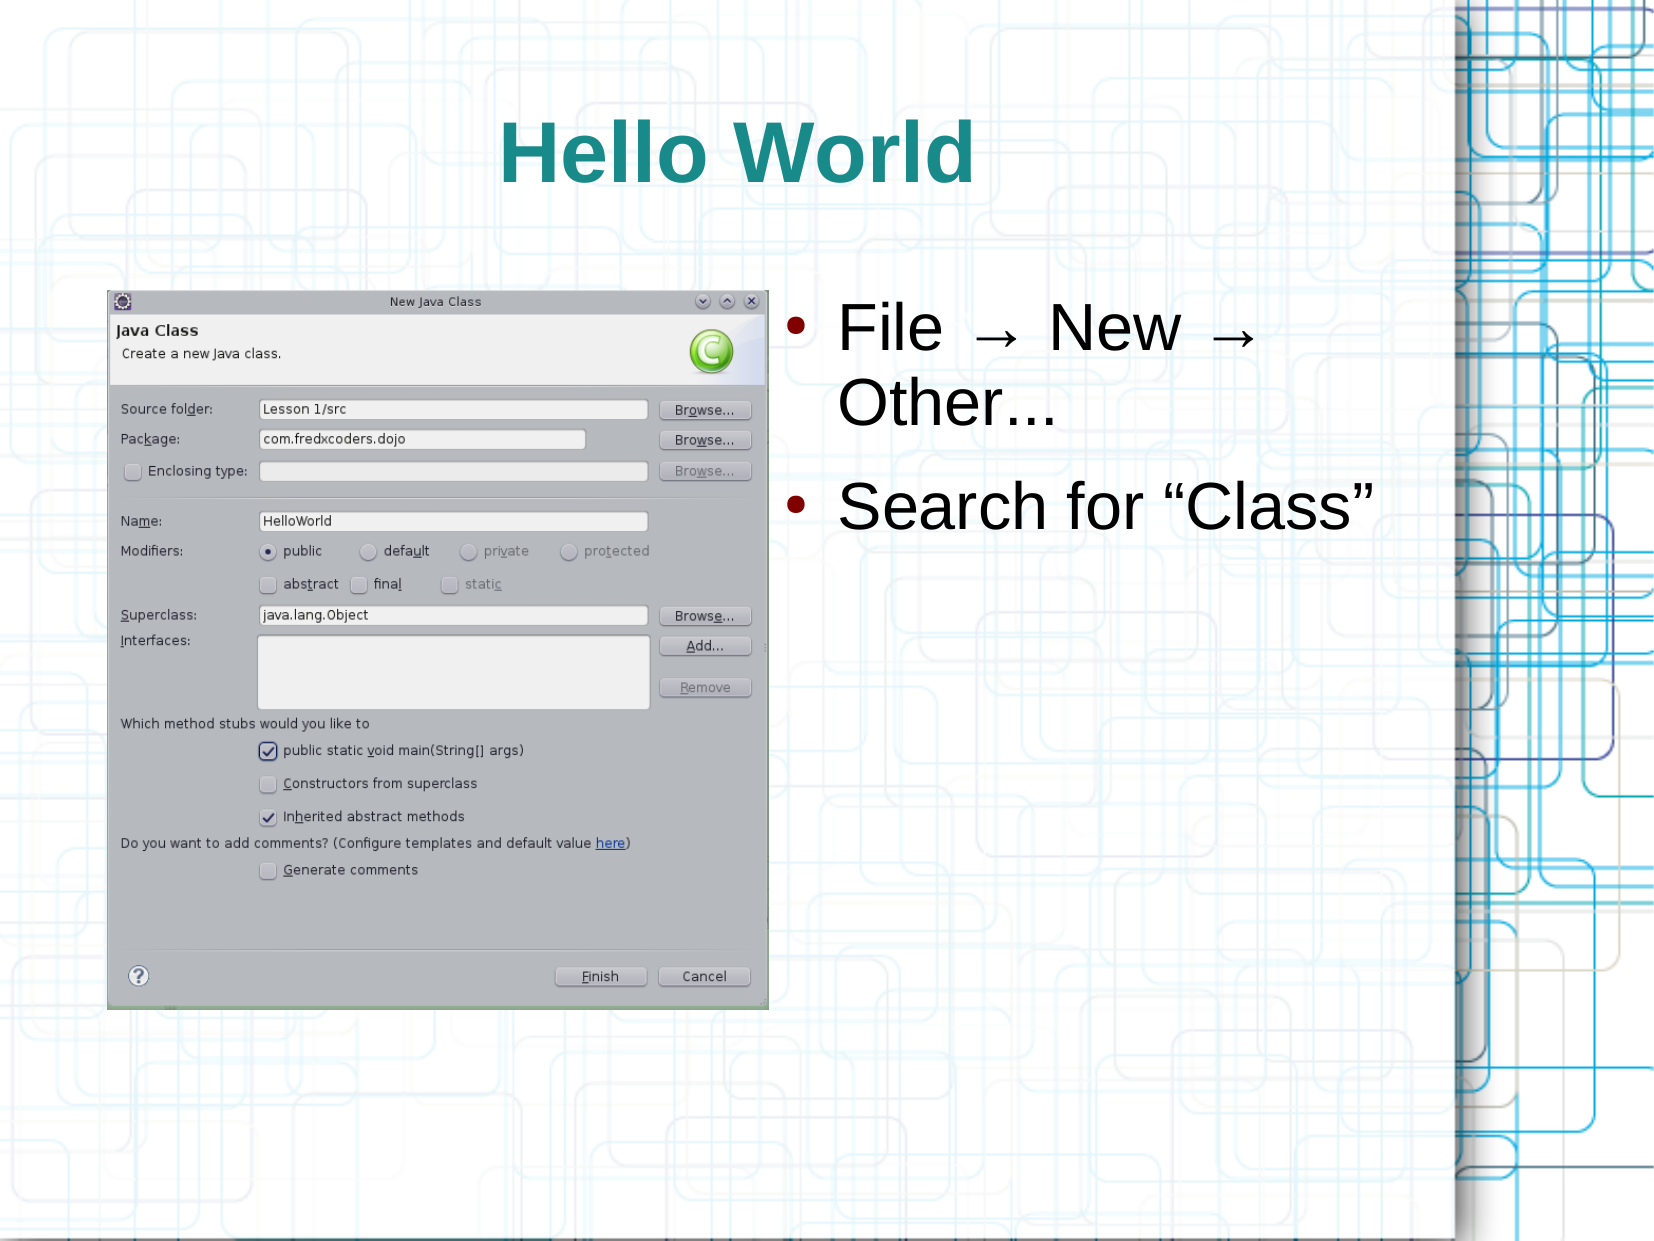

# Hello World
File → New → Other...
Search for “Class”